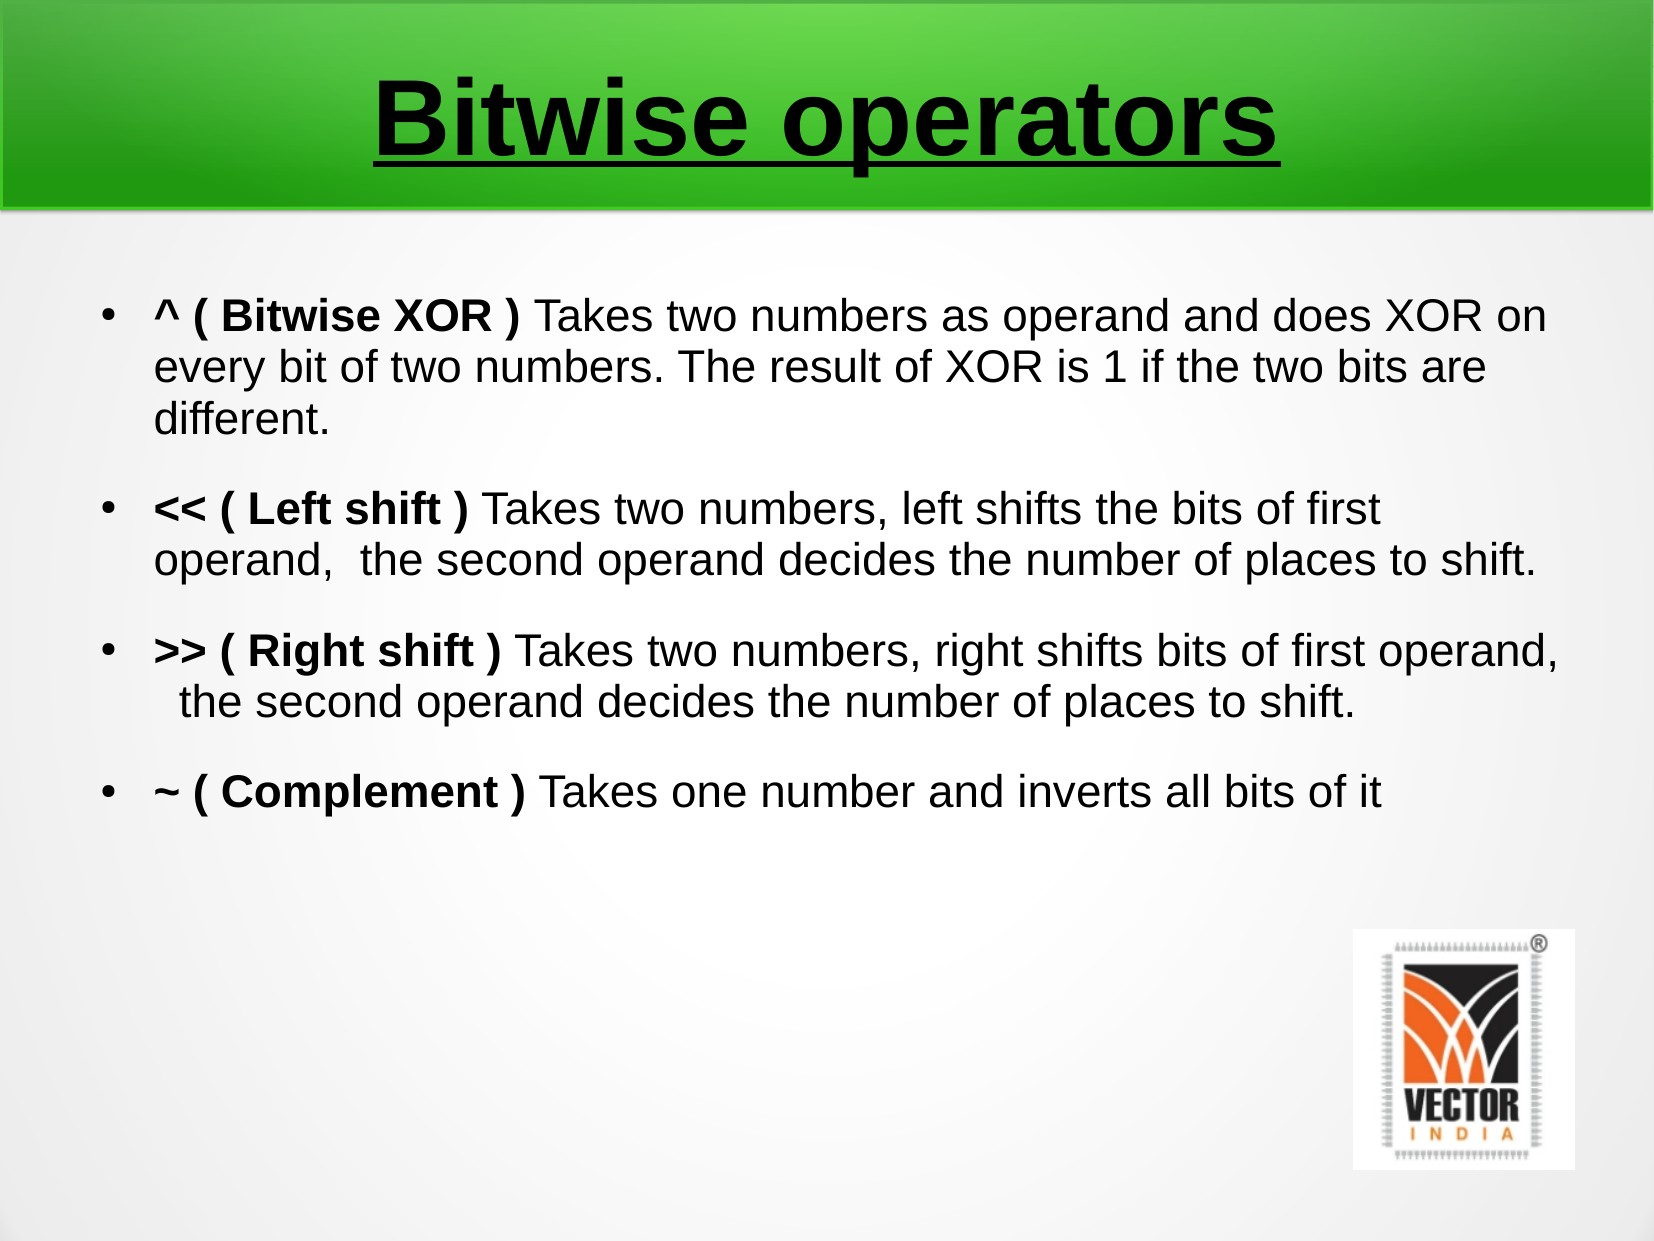

# Bitwise operators
^ ( Bitwise XOR ) Takes two numbers as operand and does XOR on every bit of two numbers. The result of XOR is 1 if the two bits are different.
<< ( Left shift ) Takes two numbers, left shifts the bits of first operand, the second operand decides the number of places to shift.
>> ( Right shift ) Takes two numbers, right shifts bits of first operand, the second operand decides the number of places to shift.
~ ( Complement ) Takes one number and inverts all bits of it